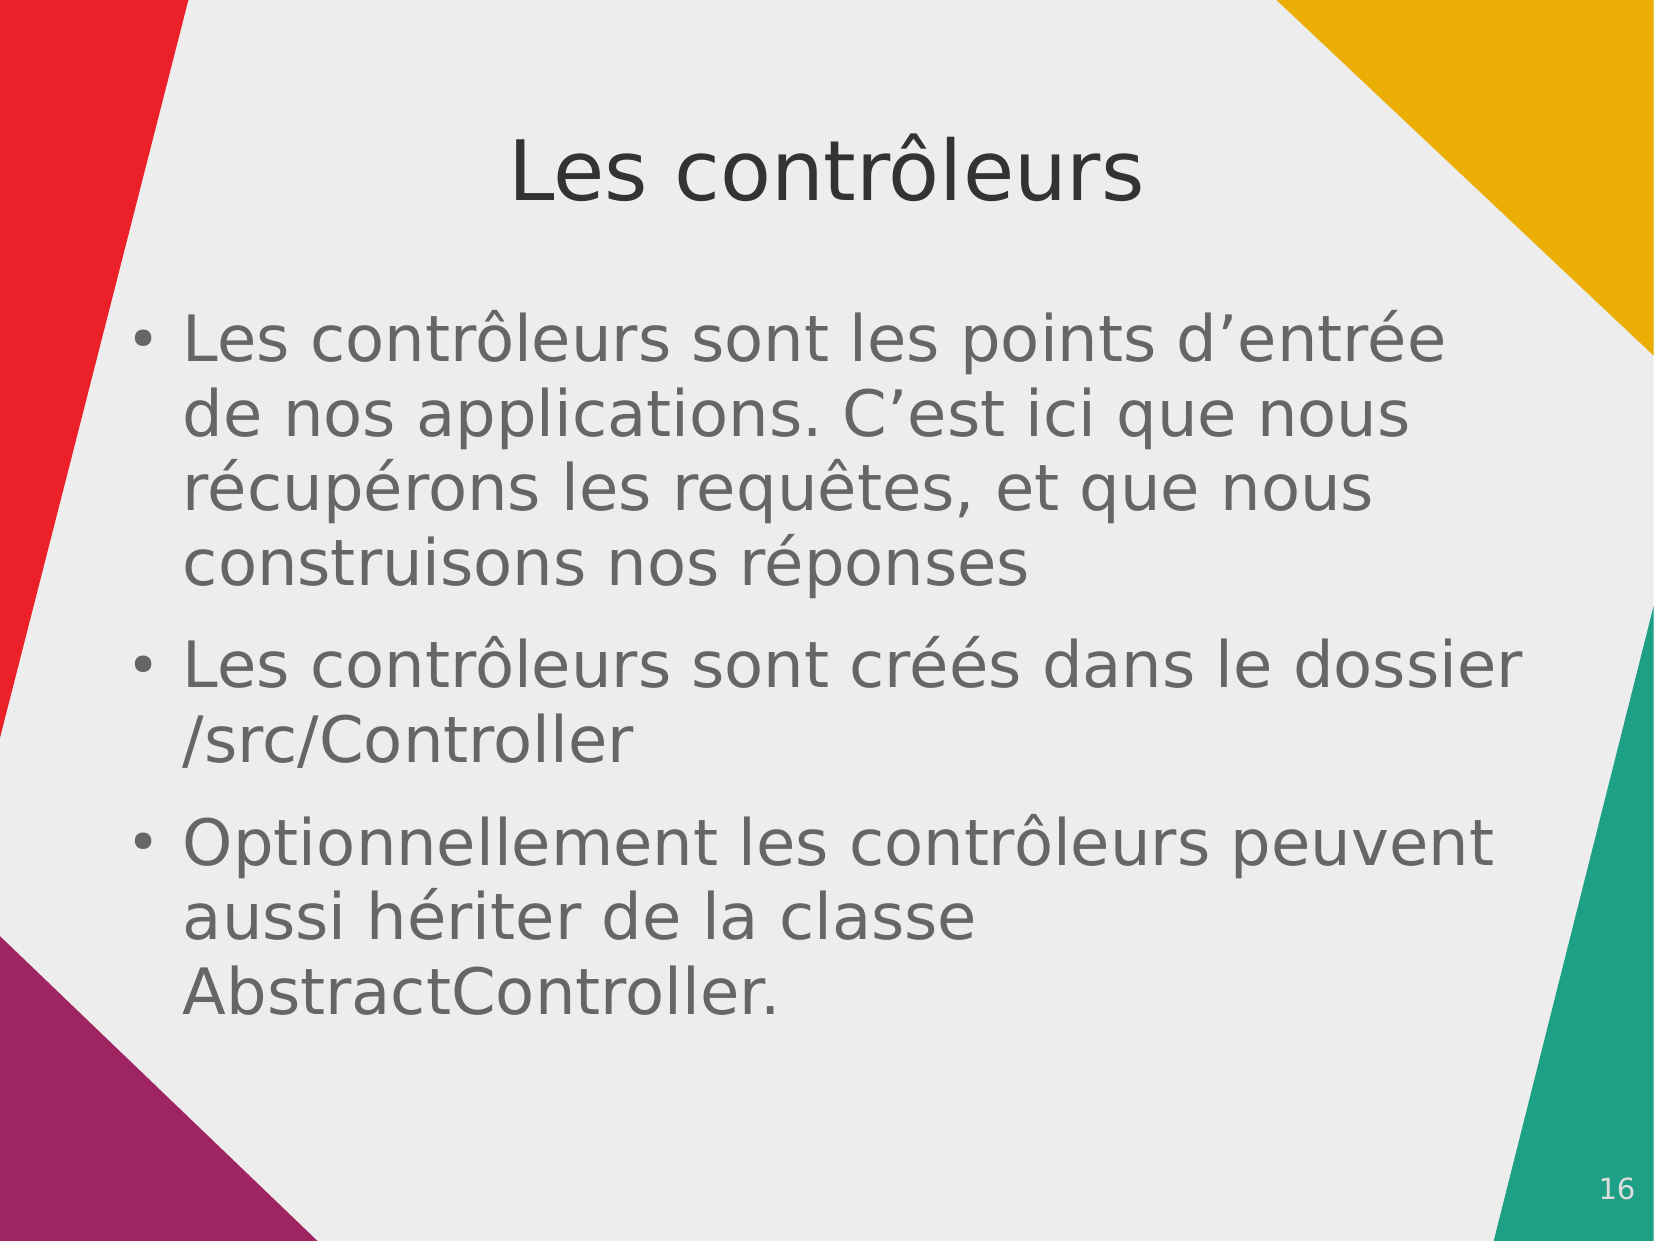

# Les contrôleurs
Les contrôleurs sont les points d’entrée de nos applications. C’est ici que nous récupérons les requêtes, et que nous construisons nos réponses
Les contrôleurs sont créés dans le dossier /src/Controller
Optionnellement les contrôleurs peuvent aussi hériter de la classe AbstractController.
16